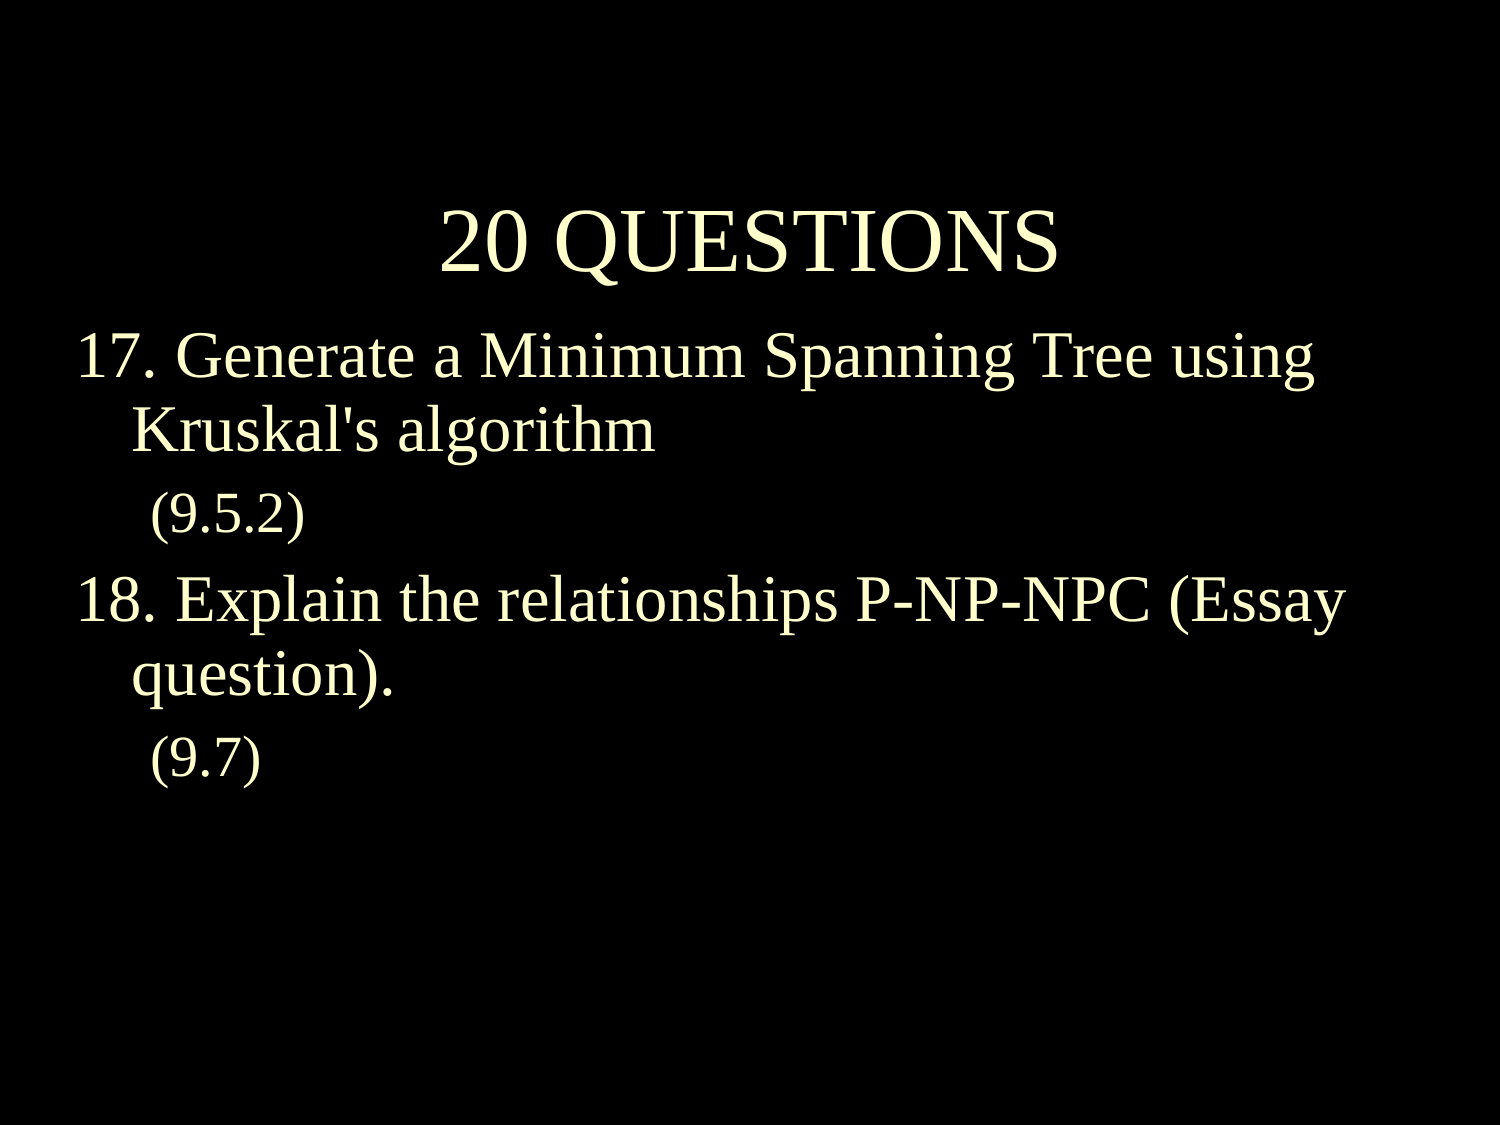

# 20 QUESTIONS
17. Generate a Minimum Spanning Tree using Kruskal's algorithm
(9.5.2)
18. Explain the relationships P-NP-NPC (Essay question).
(9.7)